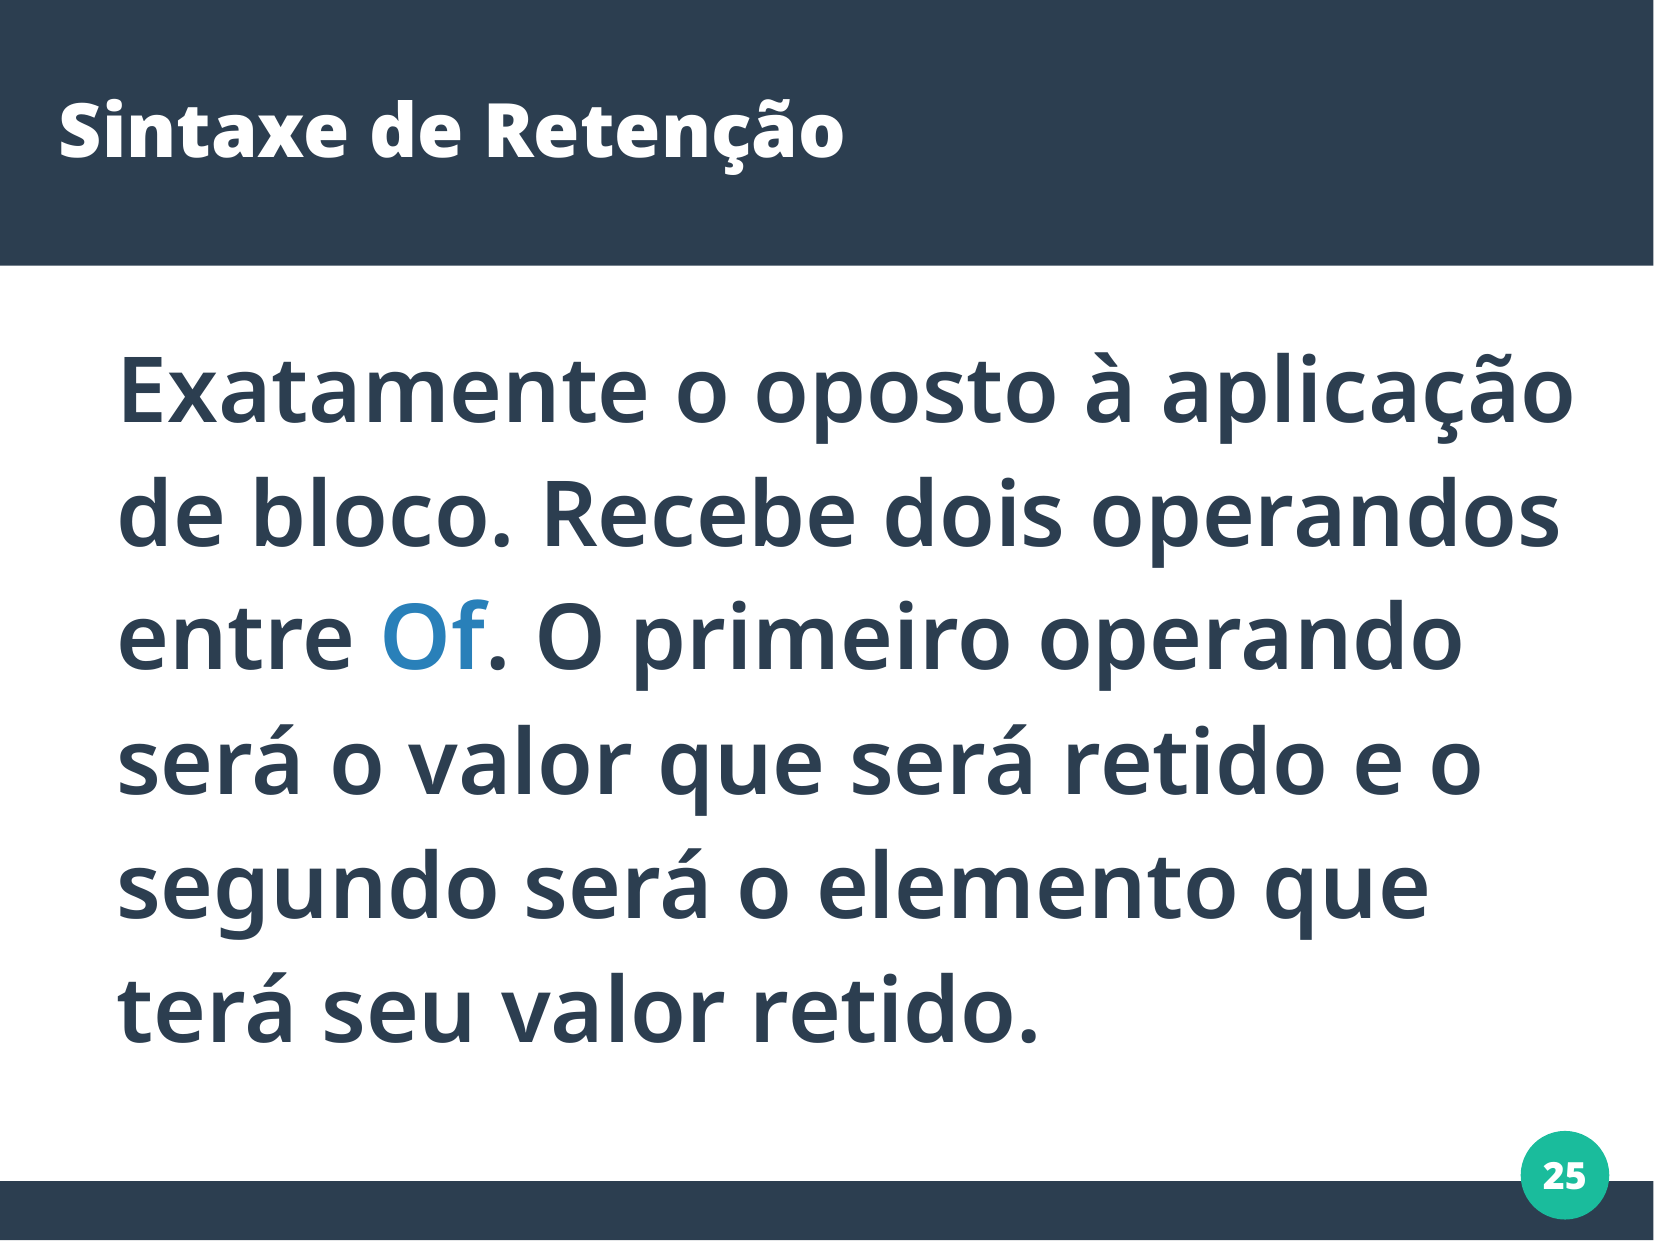

# Sintaxe de Retenção
Exatamente o oposto à aplicação de bloco. Recebe dois operandos entre Of. O primeiro operando será o valor que será retido e o segundo será o elemento que terá seu valor retido.
25